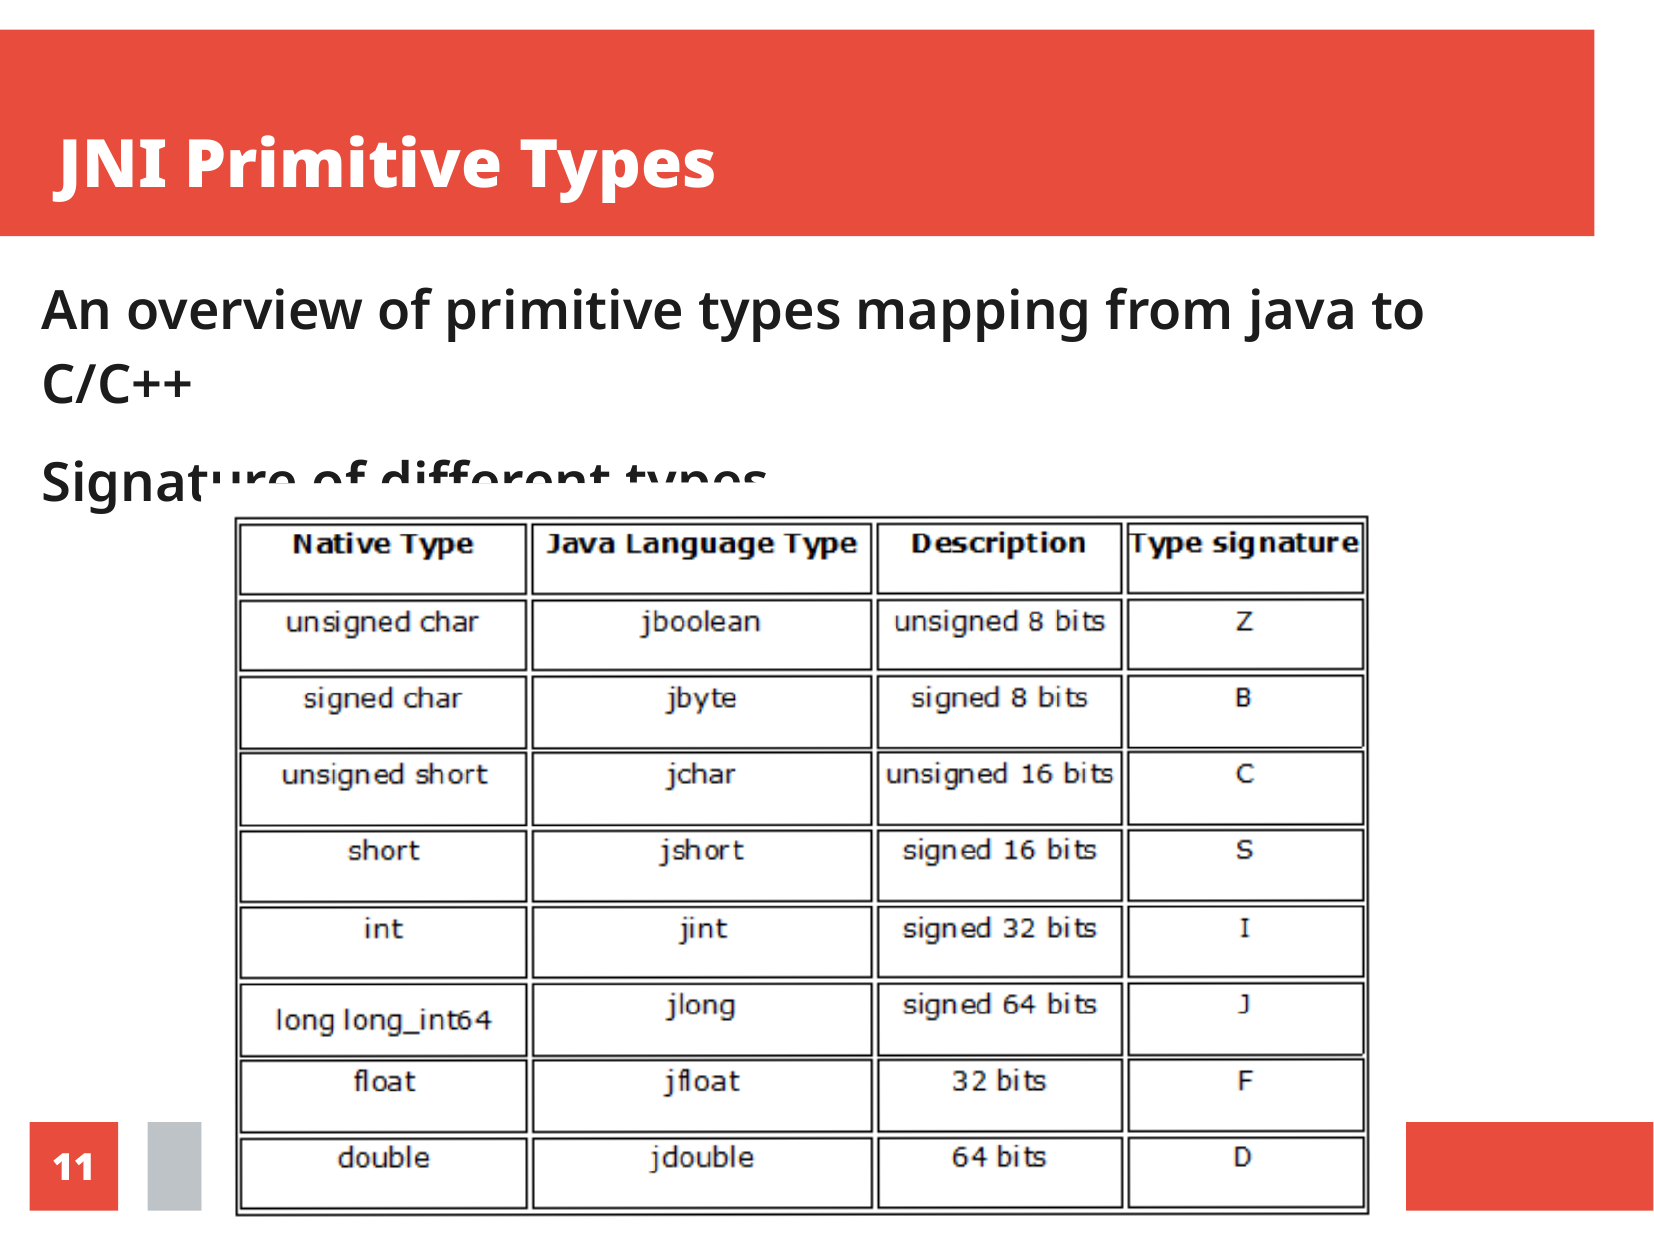

# JNI Primitive Types
An overview of primitive types mapping from java to C/C++
Signature of different types
11